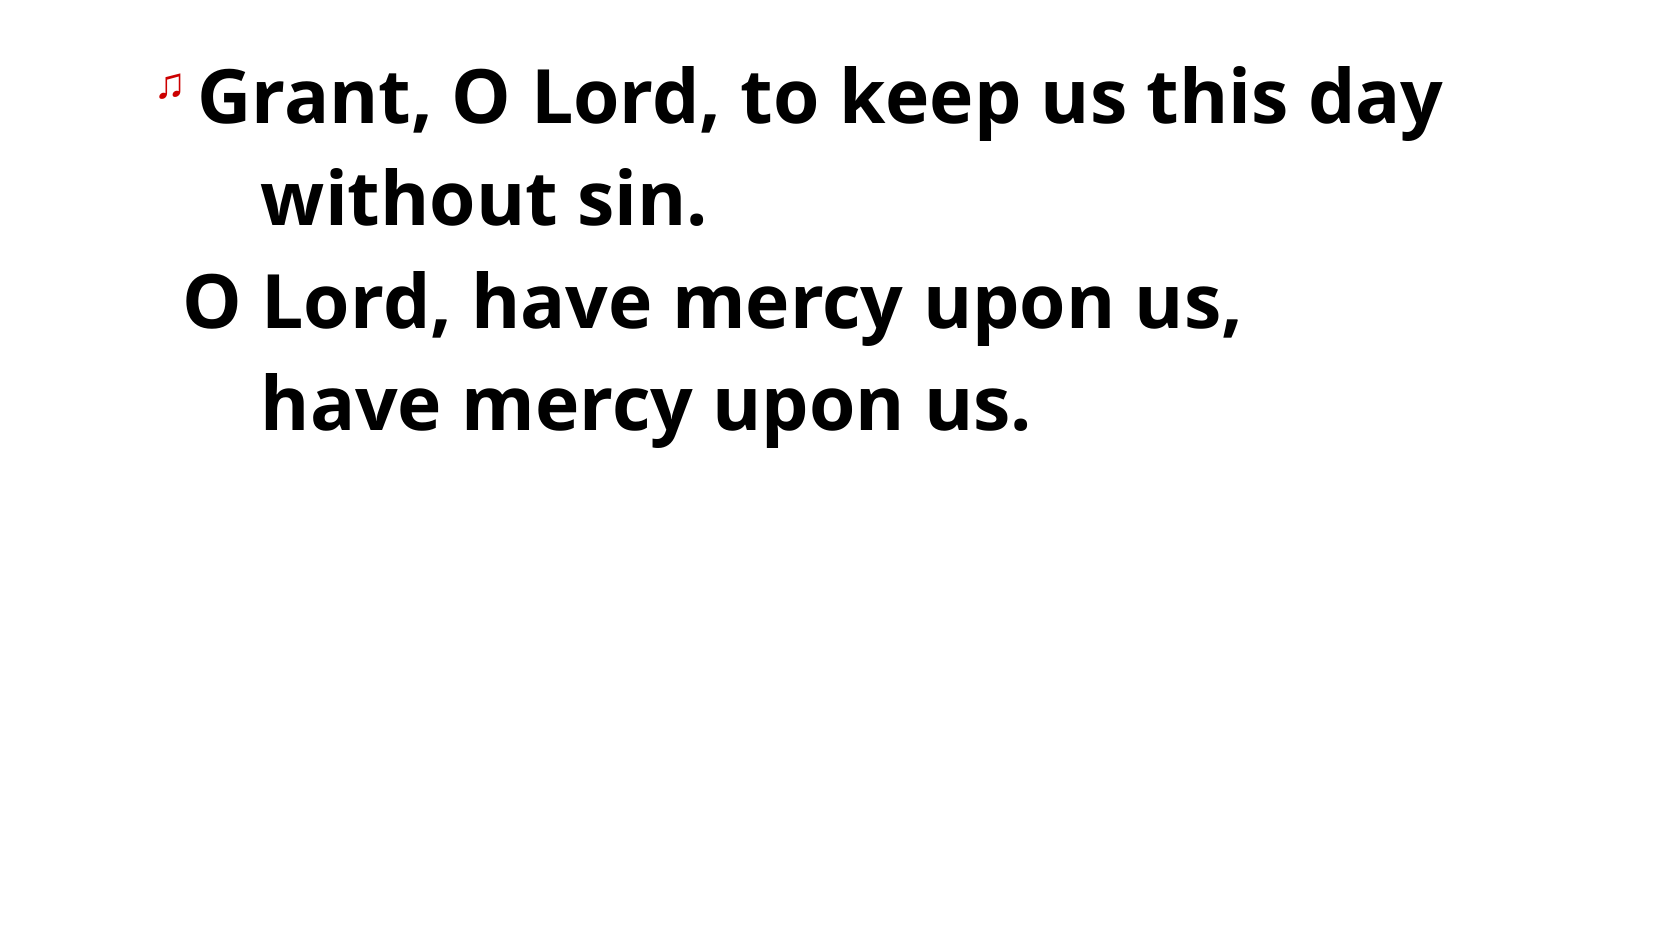

♫ Grant, O Lord, to keep us this day
 without sin.
 O Lord, have mercy upon us,
 have mercy upon us.